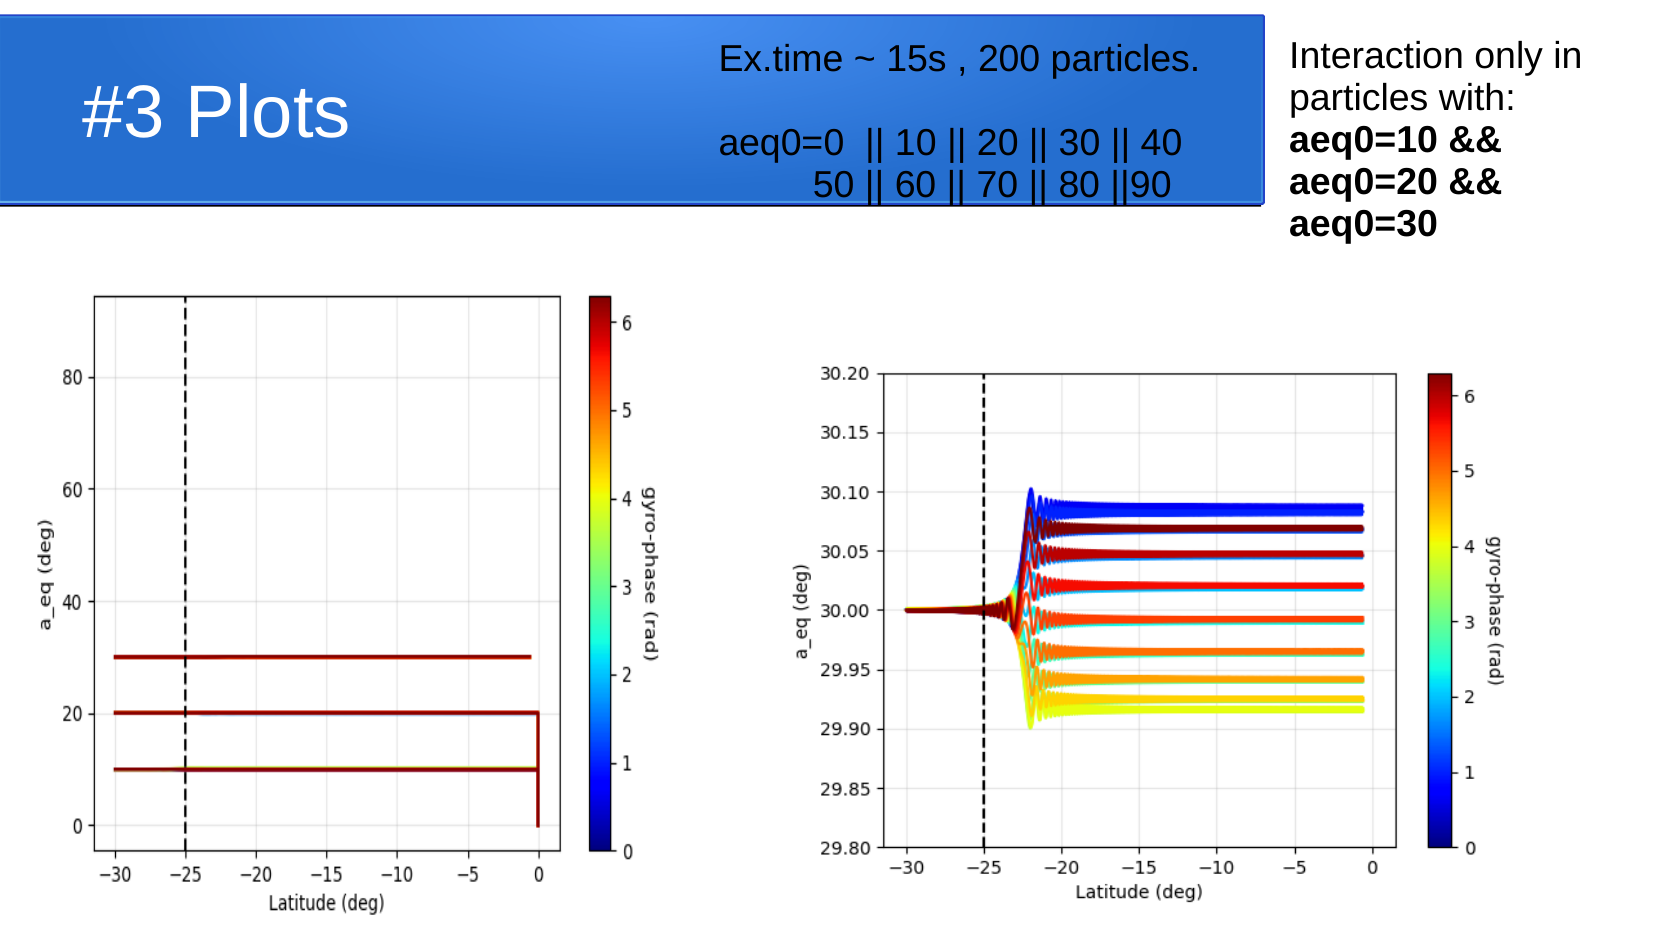

Interaction only in particles with:
aeq0=10 && aeq0=20 &&
aeq0=30
Ex.time ~ 15s , 200 particles.
aeq0=0 || 10 || 20 || 30 || 40
 50 || 60 || 70 || 80 ||90
# #3 Plots